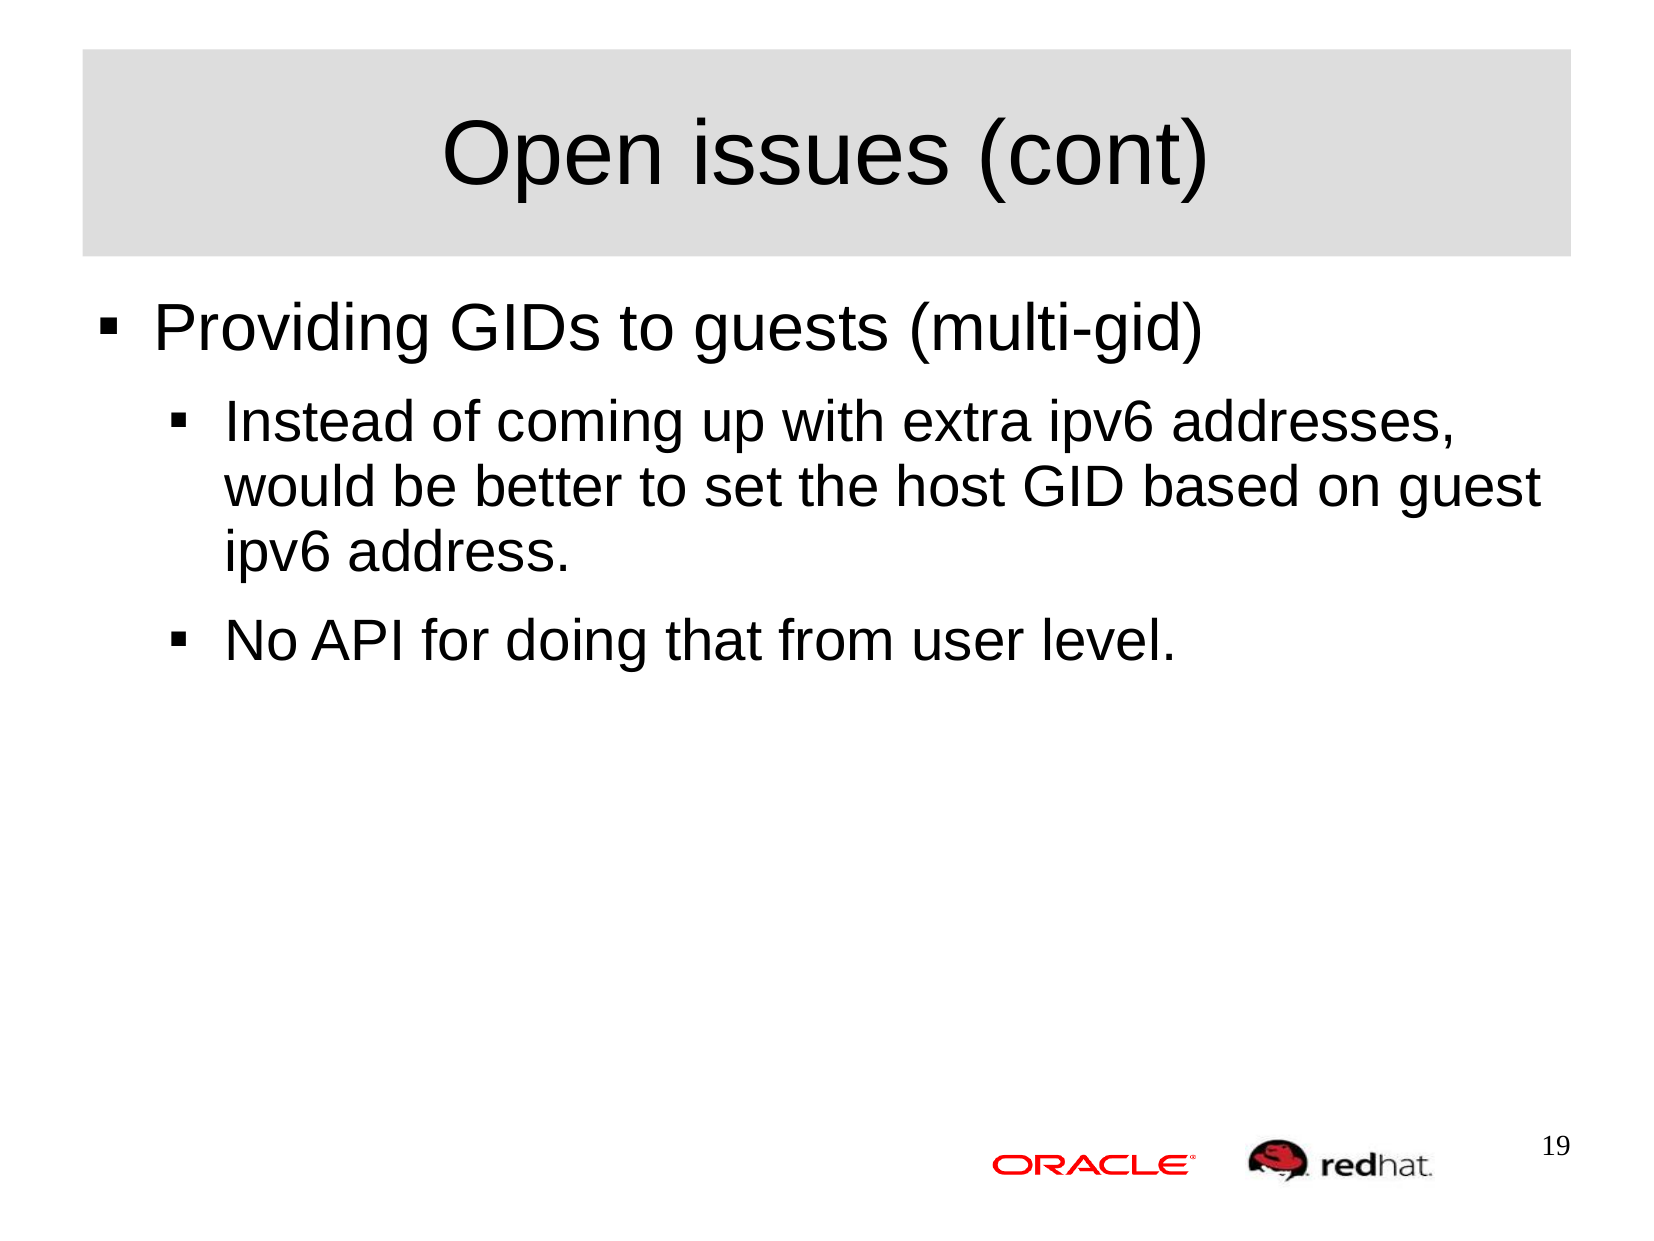

# Open issues (cont)
Providing GIDs to guests (multi-gid)
Instead of coming up with extra ipv6 addresses, would be better to set the host GID based on guest ipv6 address.
No API for doing that from user level.
19